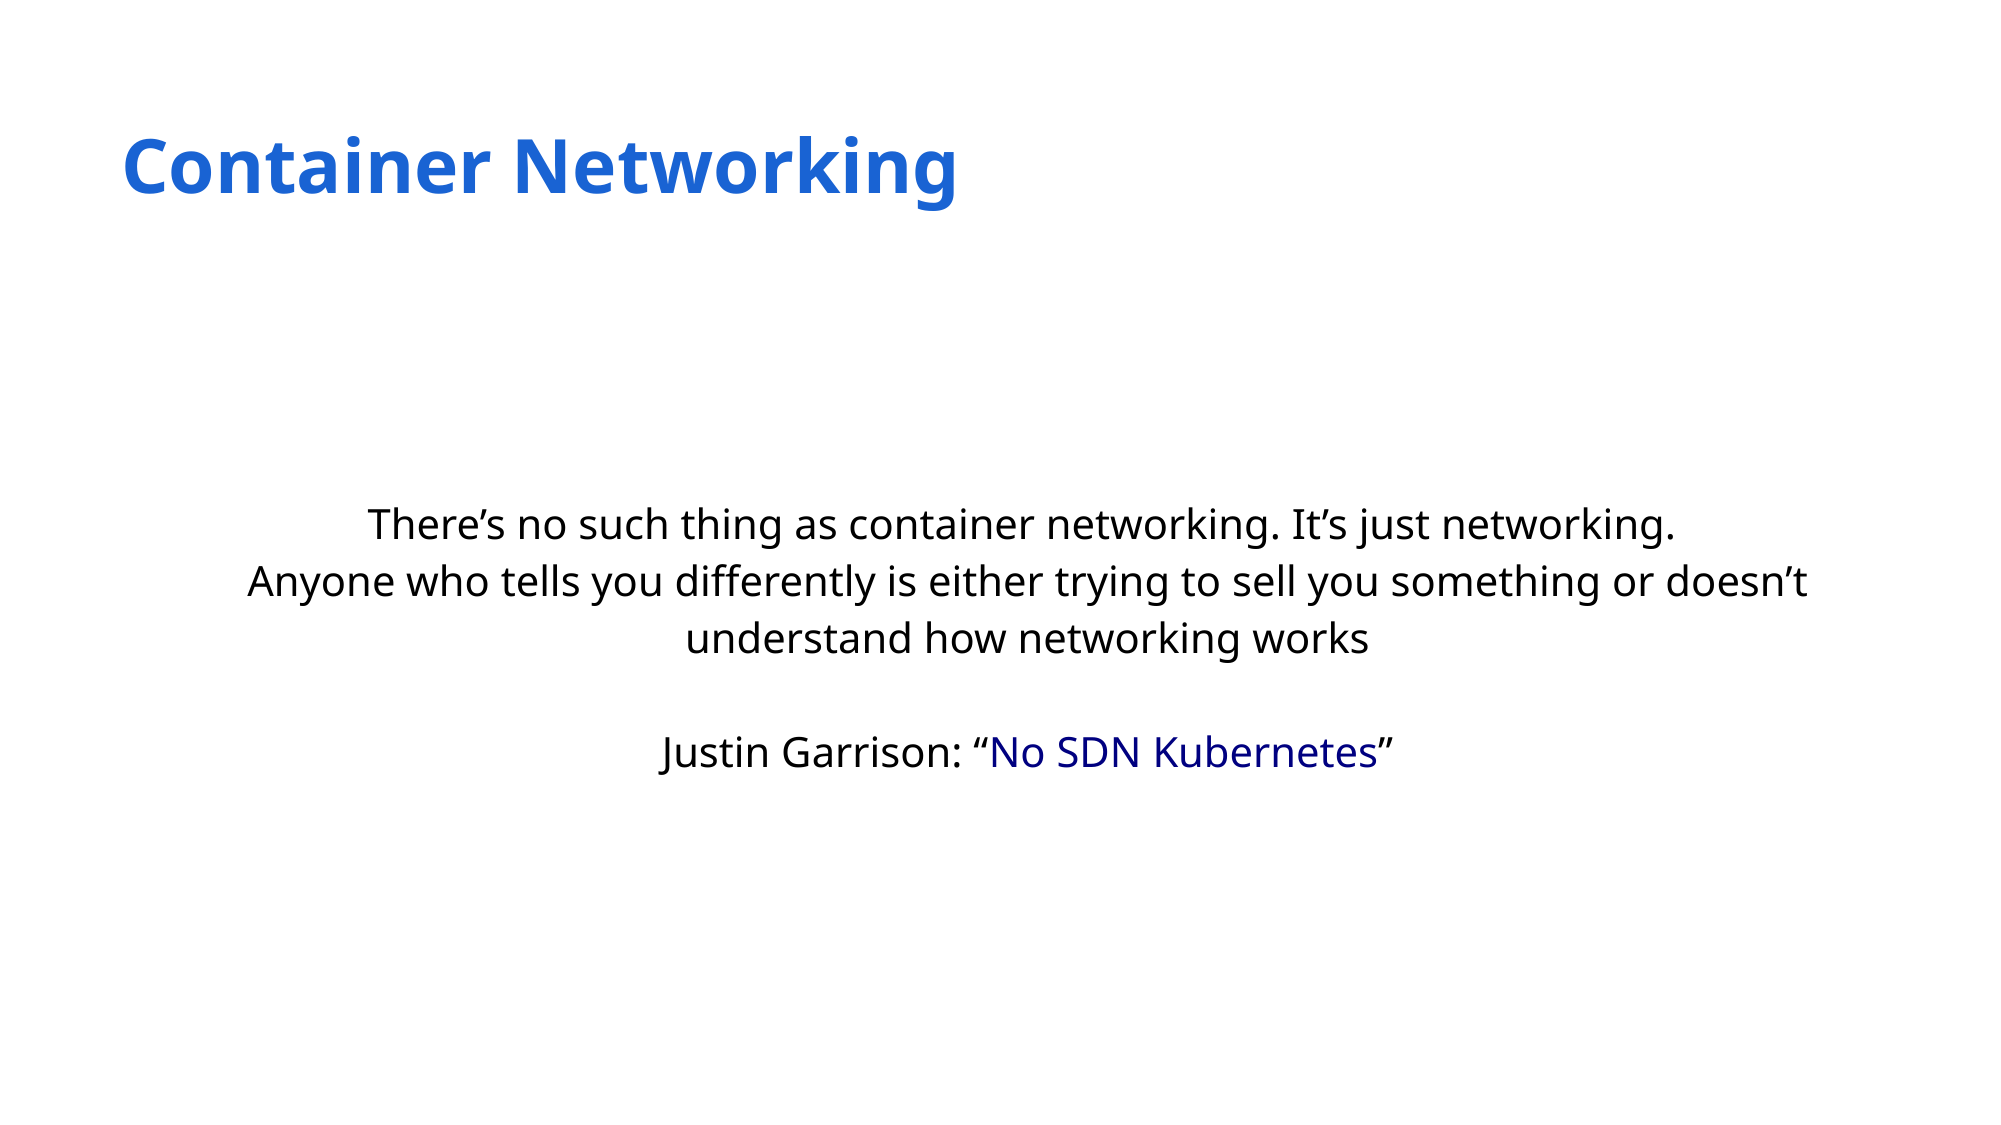

Container Networking
There’s no such thing as container networking. It’s just networking.
Anyone who tells you differently is either trying to sell you something or doesn’t understand how networking works
Justin Garrison: “No SDN Kubernetes”